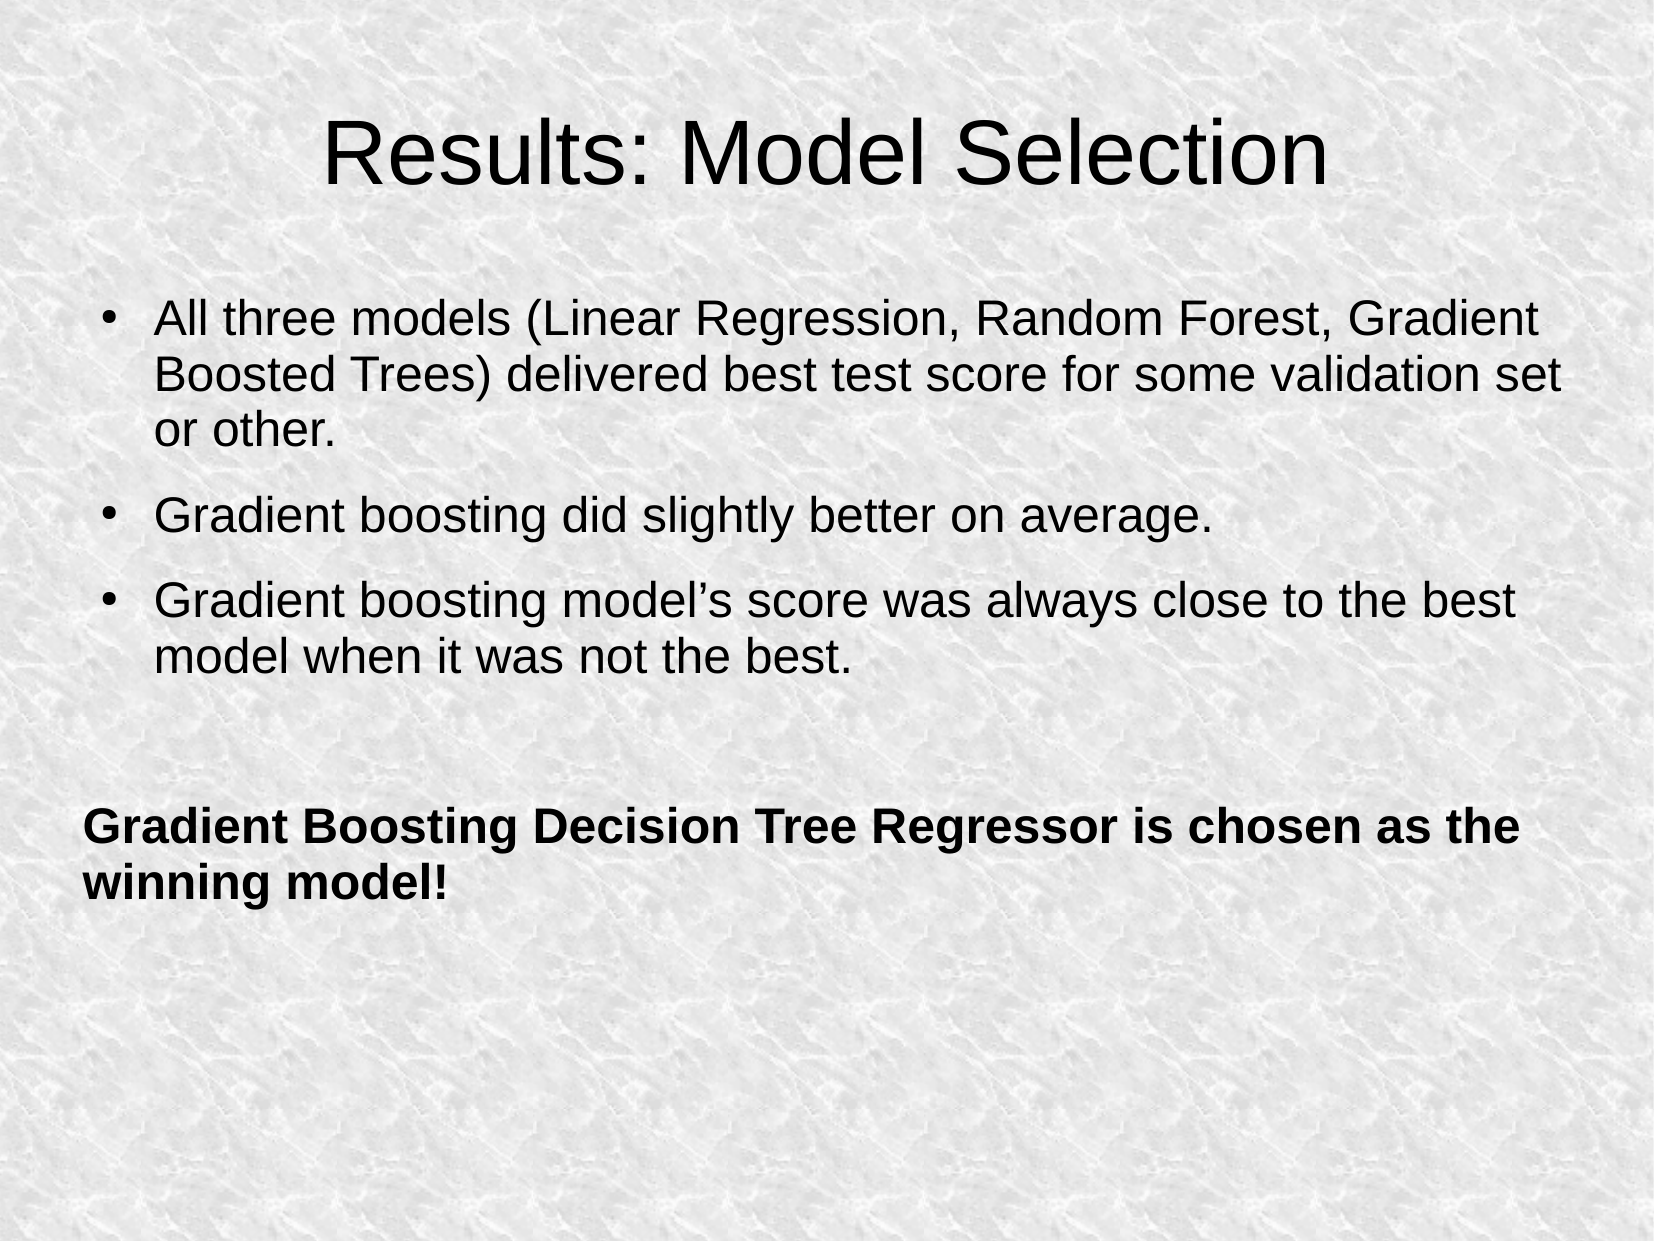

# Results: Model Selection
All three models (Linear Regression, Random Forest, Gradient Boosted Trees) delivered best test score for some validation set or other.
Gradient boosting did slightly better on average.
Gradient boosting model’s score was always close to the best model when it was not the best.
Gradient Boosting Decision Tree Regressor is chosen as the winning model!